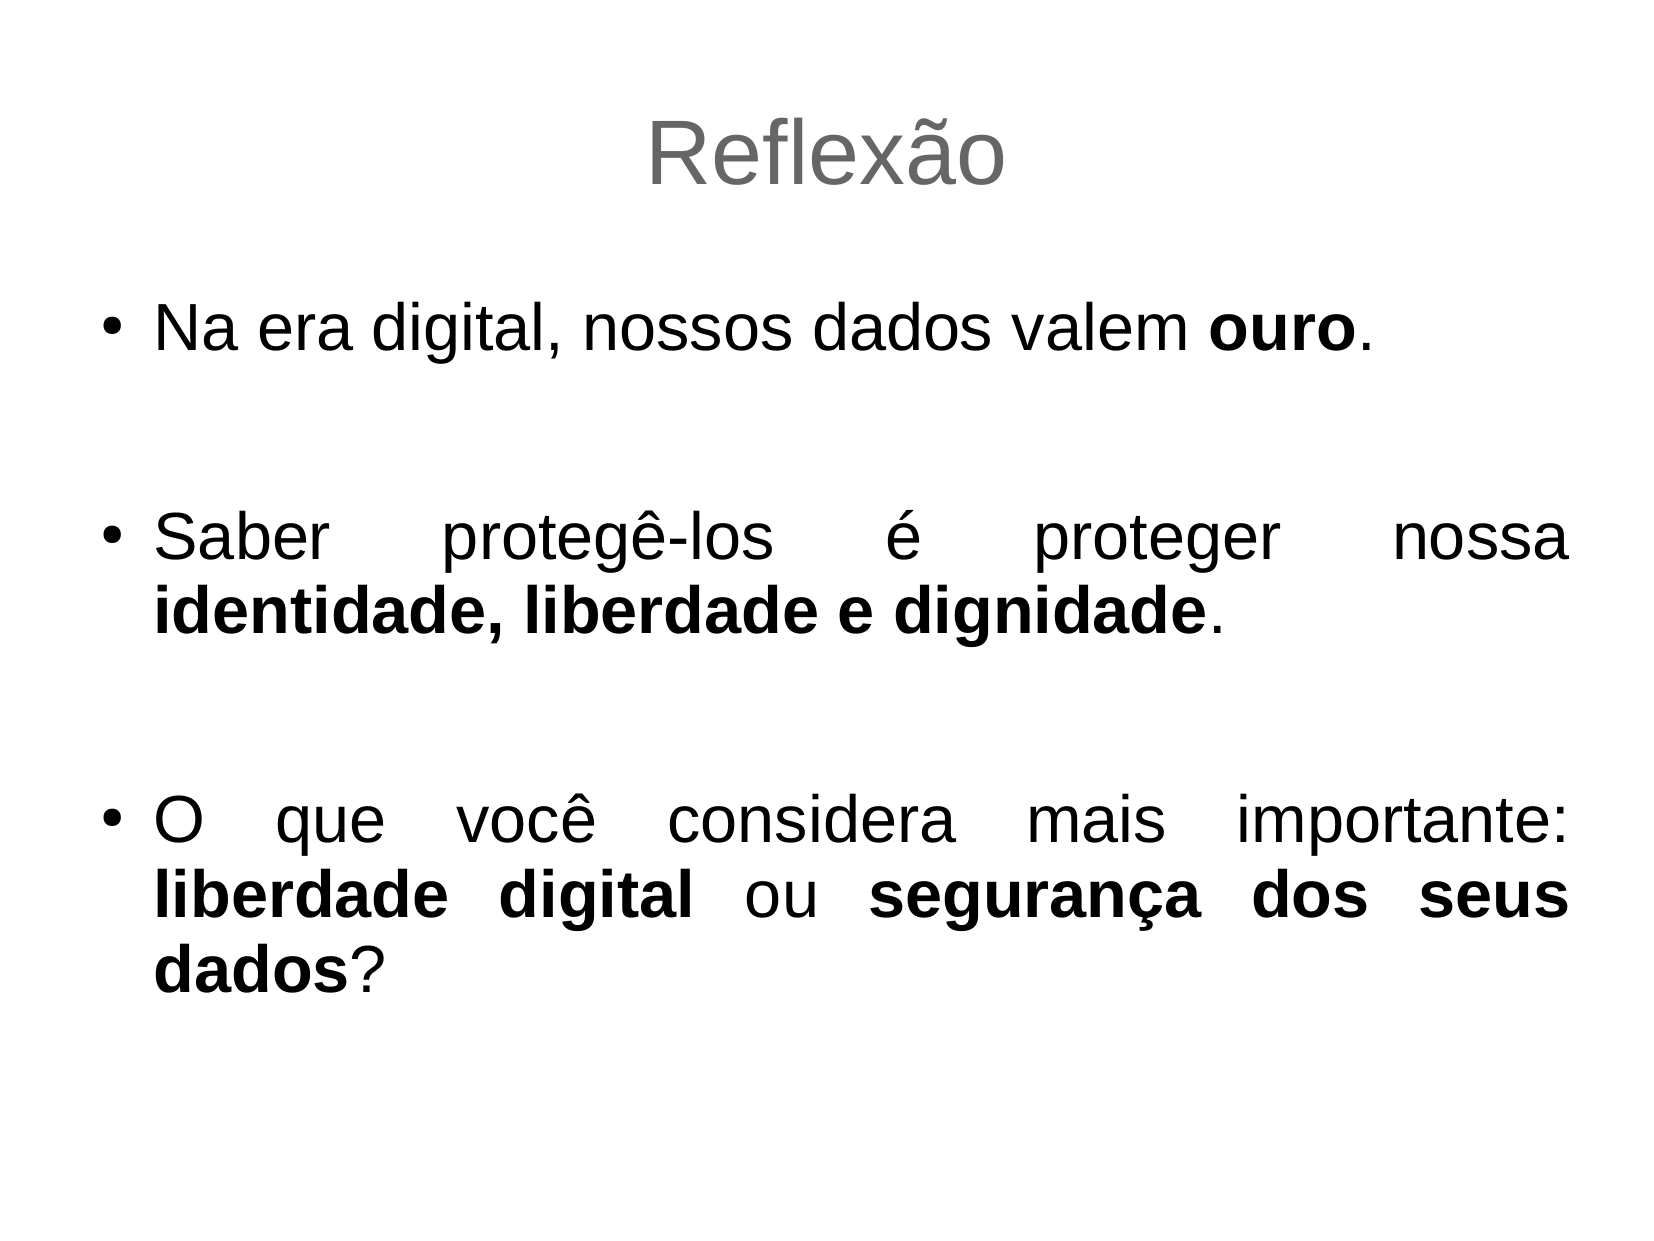

# Reflexão
Na era digital, nossos dados valem ouro.
Saber protegê-los é proteger nossa identidade, liberdade e dignidade.
O que você considera mais importante: liberdade digital ou segurança dos seus dados?